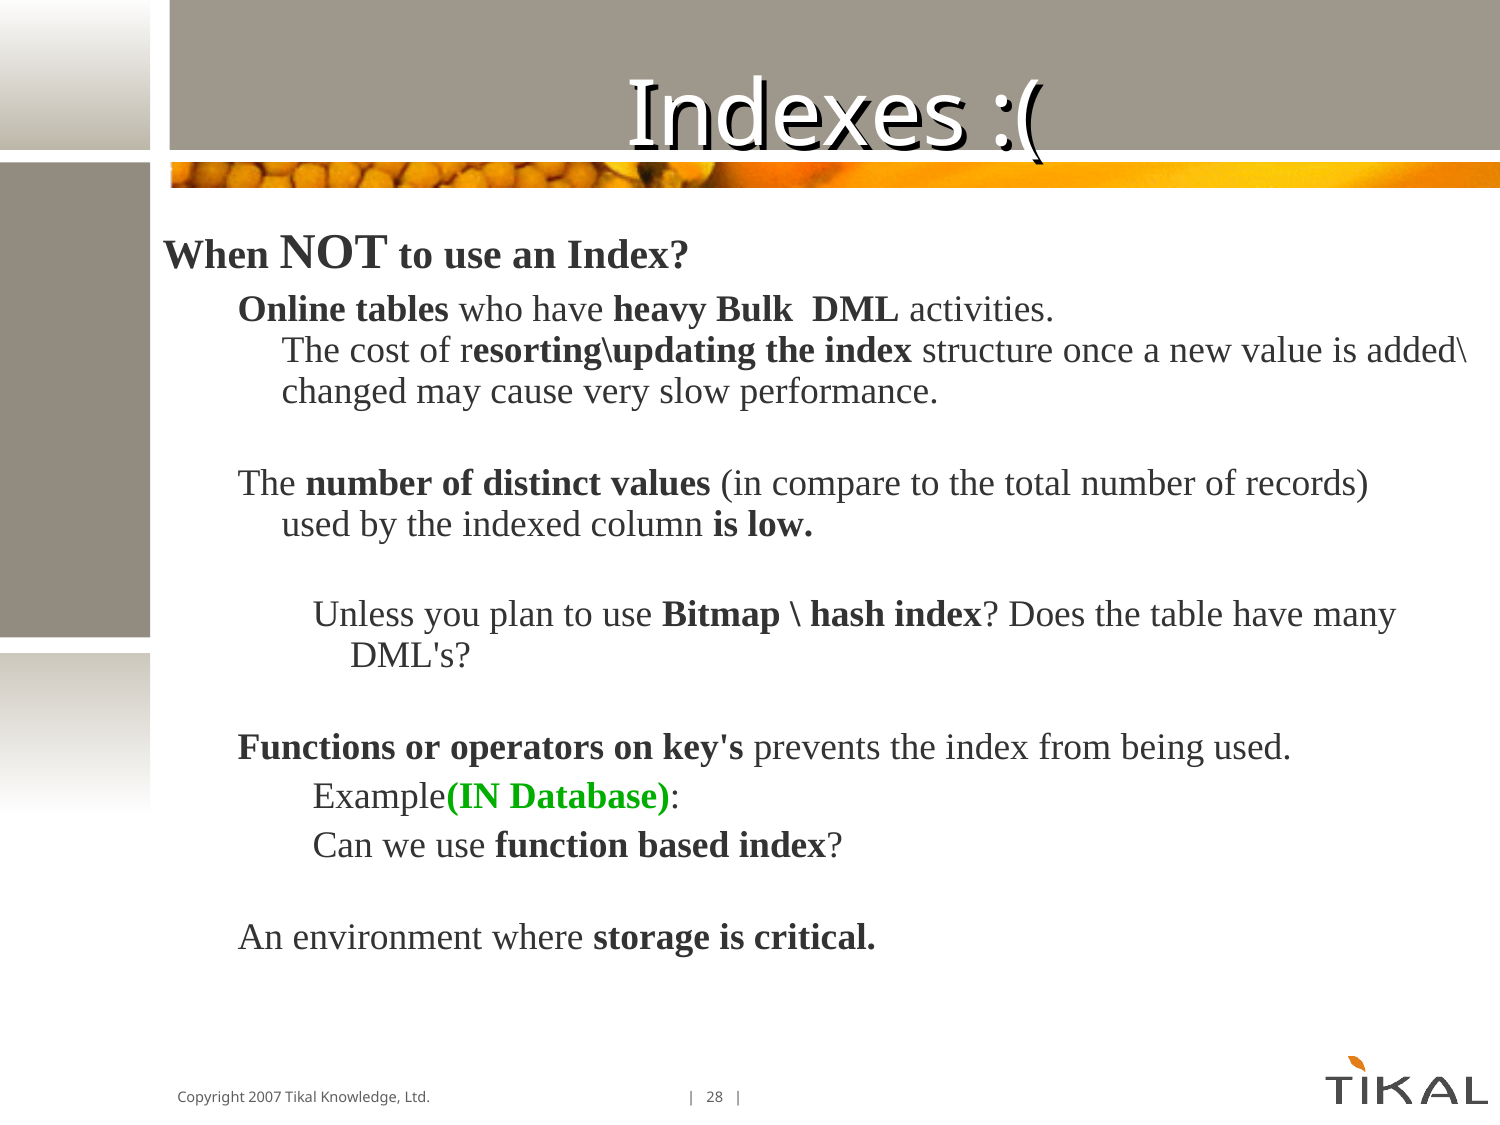

# Indexes :(
When NOT to use an Index?
Online tables who have heavy Bulk DML activities.
The cost of resorting\updating the index structure once a new value is added\changed may cause very slow performance.
The number of distinct values (in compare to the total number of records)
used by the indexed column is low.
Unless you plan to use Bitmap \ hash index? Does the table have many DML's?
Functions or operators on key's prevents the index from being used.
Example(IN Database):
Can we use function based index?
An environment where storage is critical.